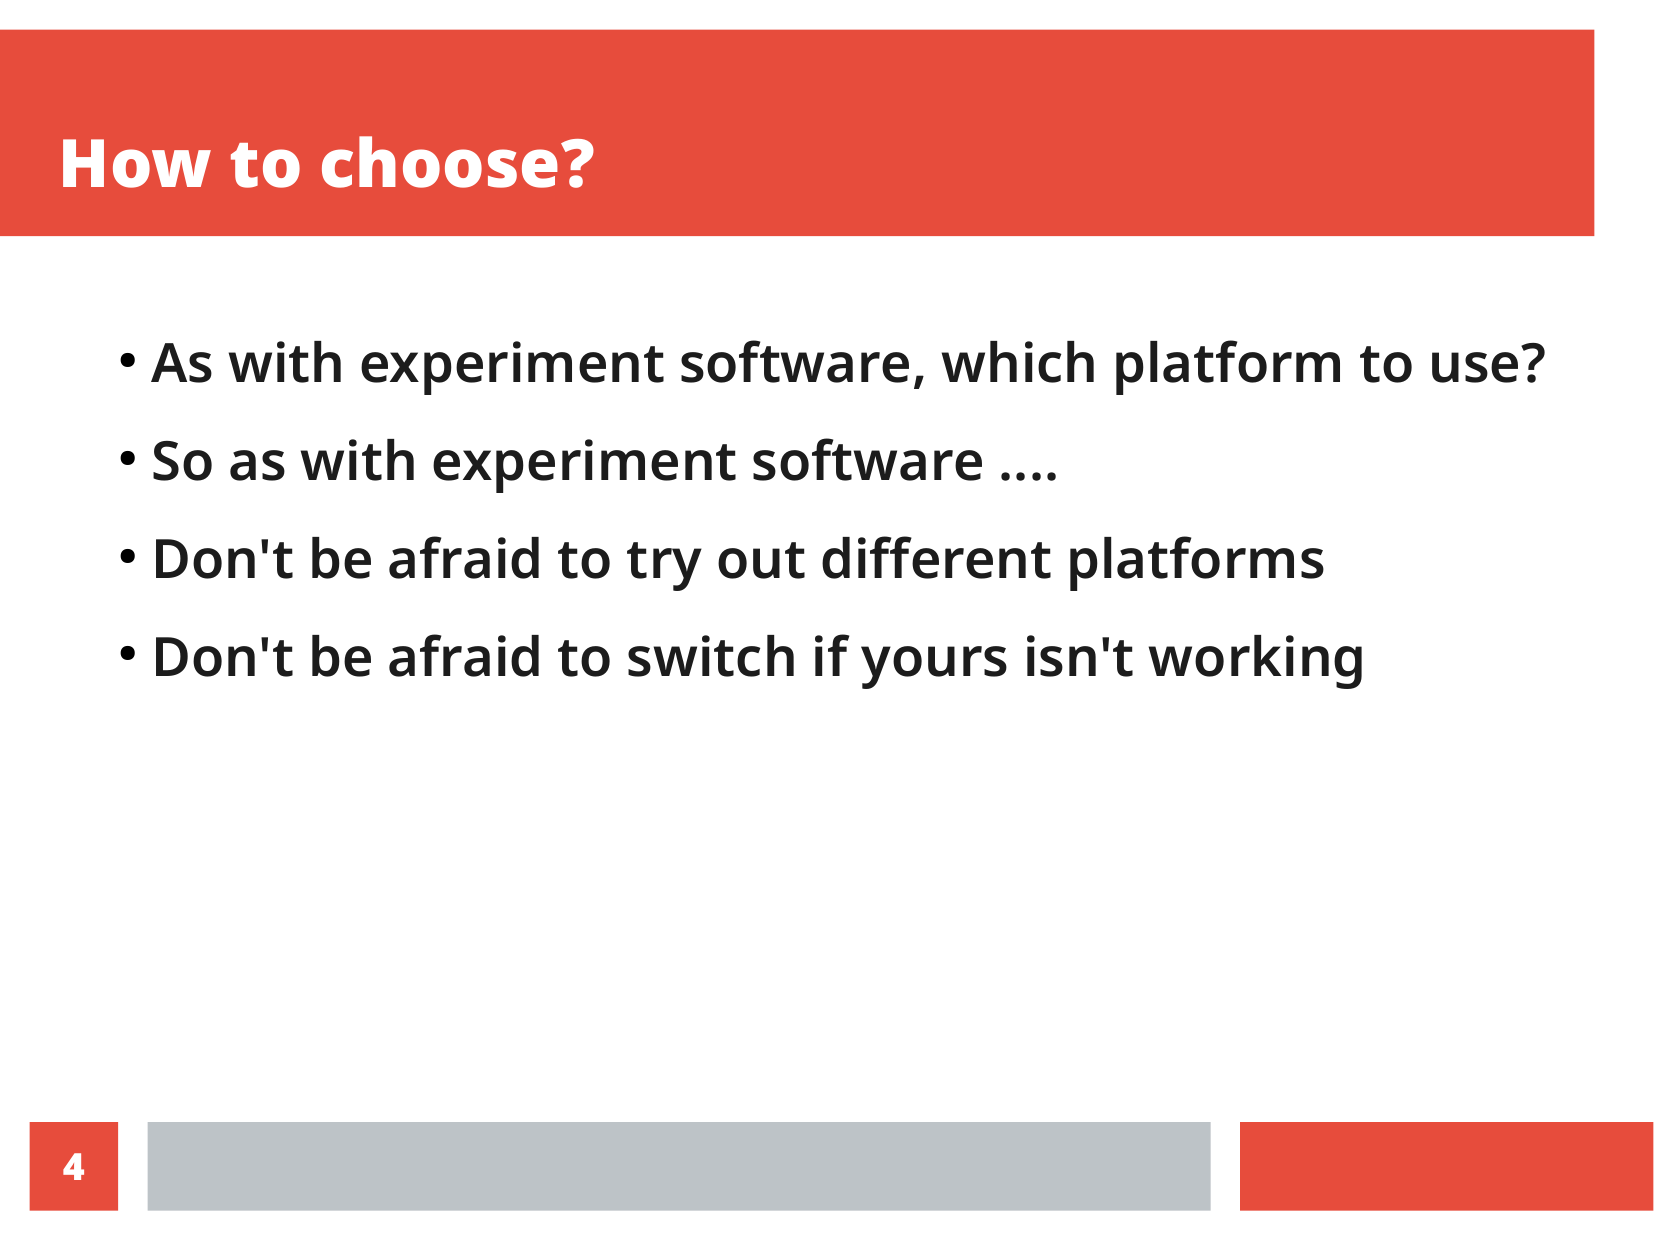

# How to choose?
 As with experiment software, which platform to use?
 So as with experiment software ....
 Don't be afraid to try out different platforms
 Don't be afraid to switch if yours isn't working
4